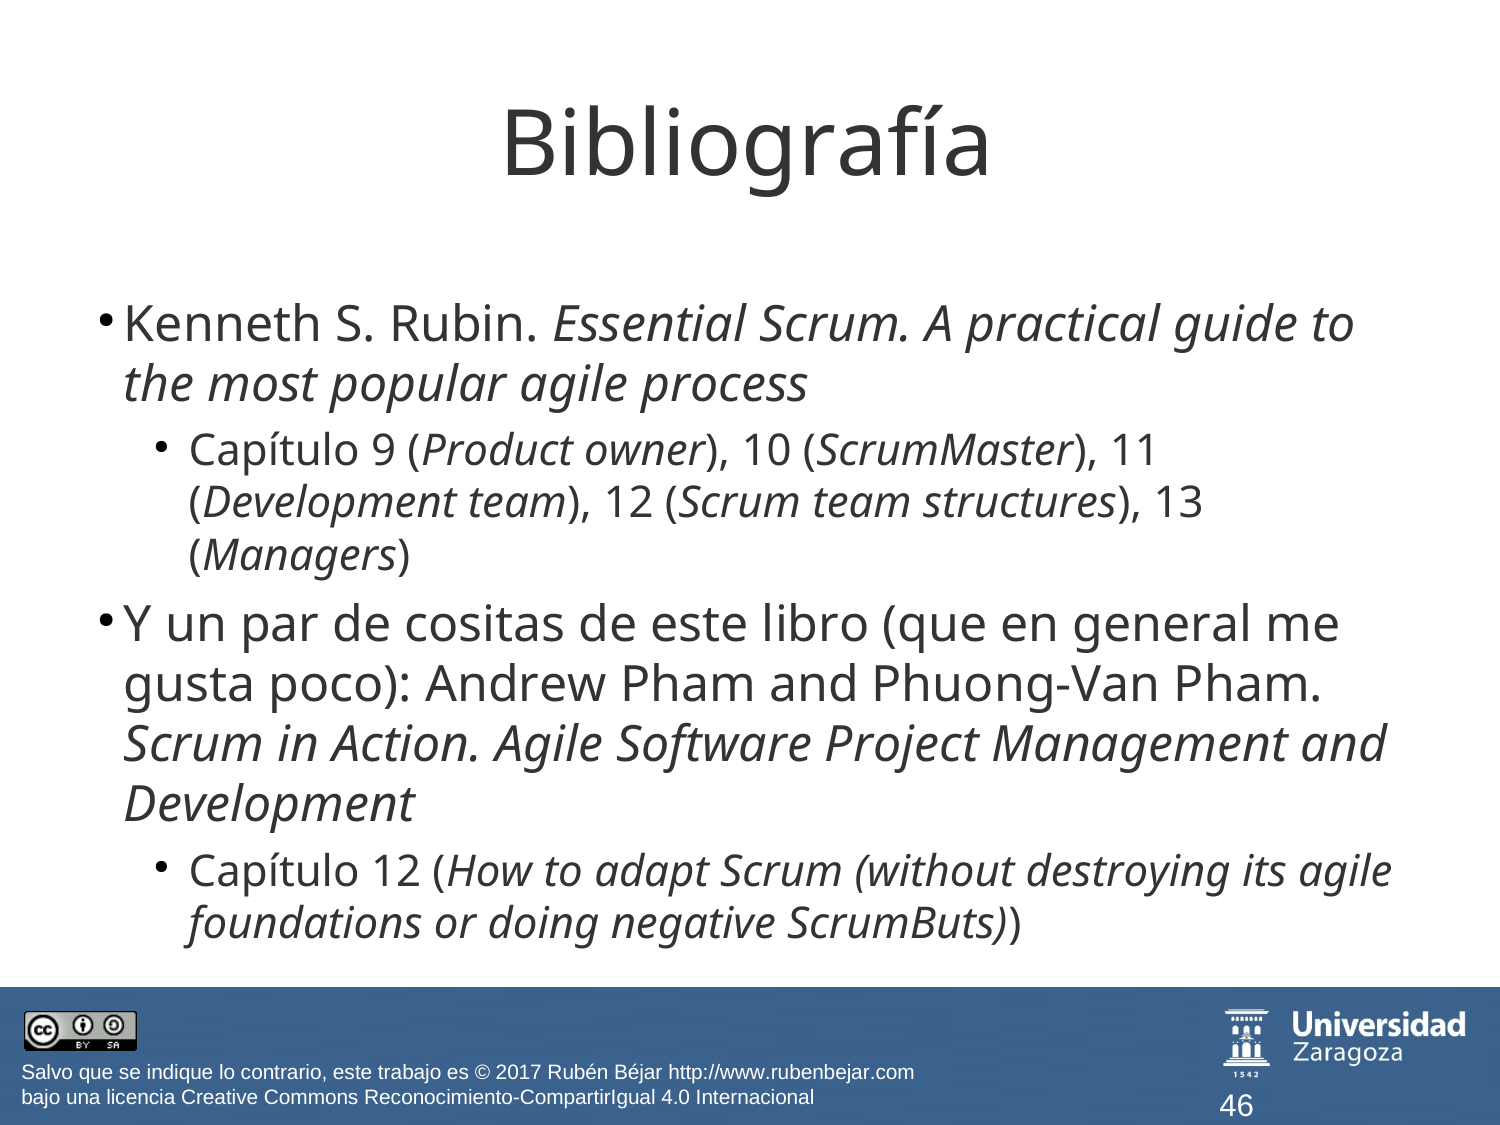

# Bibliografía
Kenneth S. Rubin. Essential Scrum. A practical guide to the most popular agile process
Capítulo 9 (Product owner), 10 (ScrumMaster), 11 (Development team), 12 (Scrum team structures), 13 (Managers)
Y un par de cositas de este libro (que en general me gusta poco): Andrew Pham and Phuong-Van Pham. Scrum in Action. Agile Software Project Management and Development
Capítulo 12 (How to adapt Scrum (without destroying its agile foundations or doing negative ScrumButs))